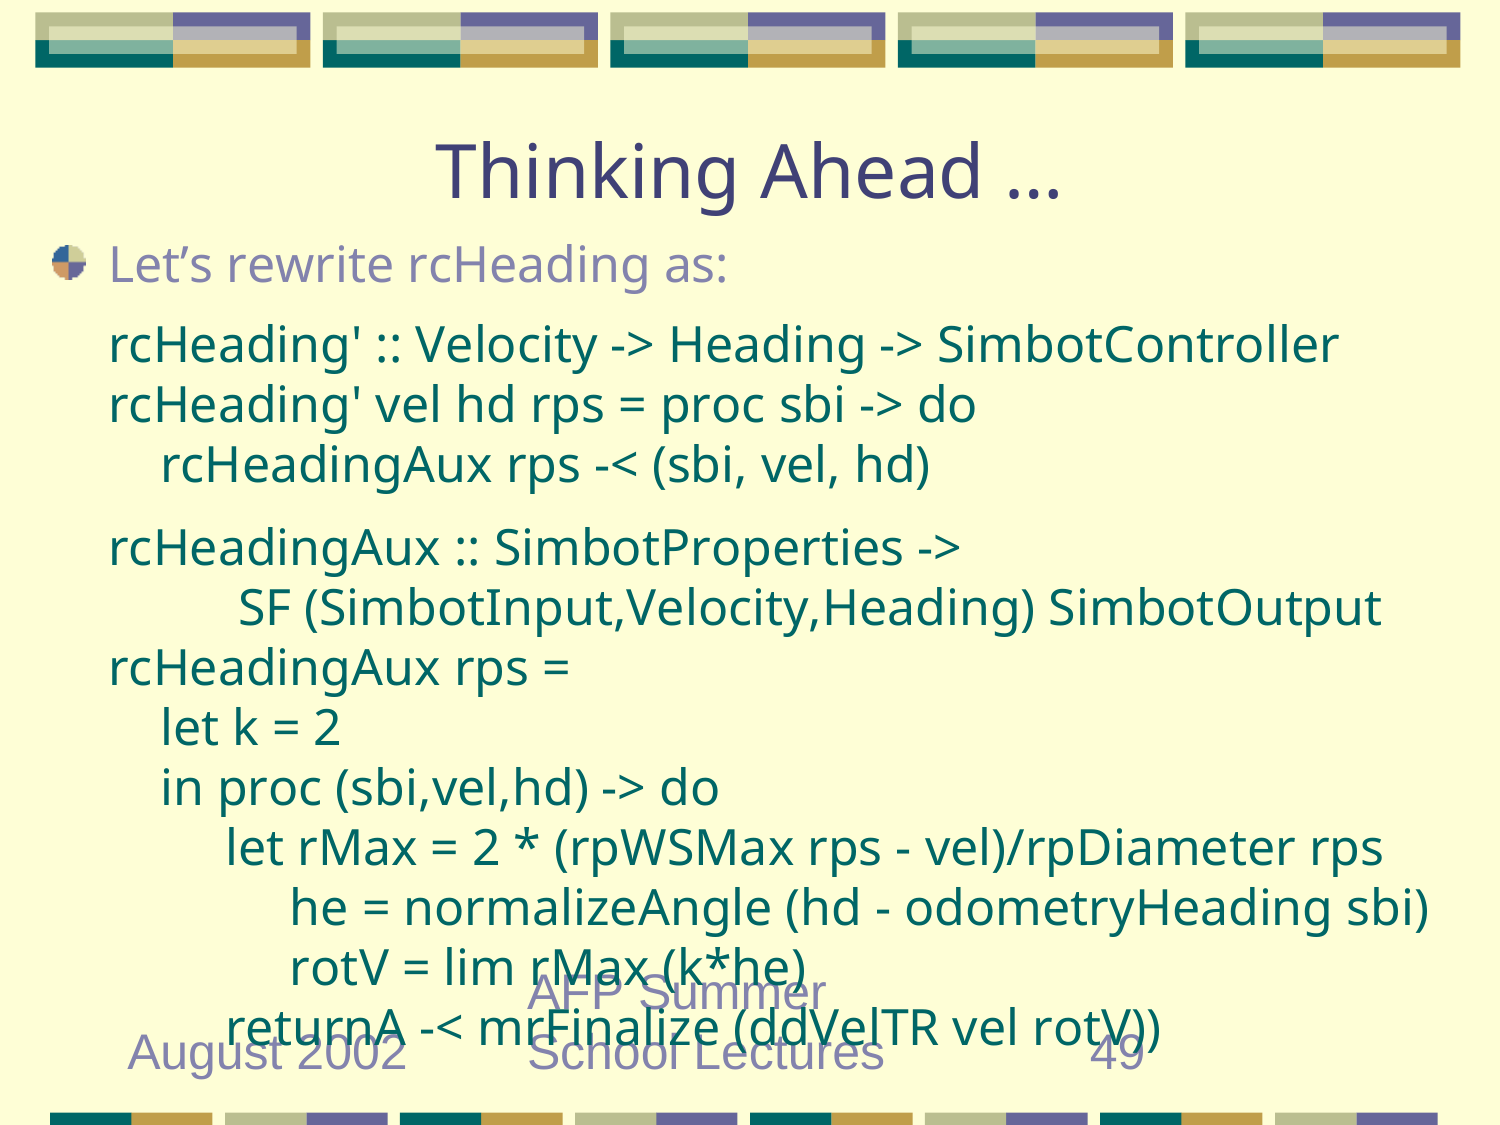

# Thinking Ahead …
Let’s rewrite rcHeading as:
rcHeading' :: Velocity -> Heading -> SimbotController
rcHeading' vel hd rps = proc sbi -> do
 rcHeadingAux rps -< (sbi, vel, hd)
rcHeadingAux :: SimbotProperties ->
 SF (SimbotInput,Velocity,Heading) SimbotOutput
rcHeadingAux rps =
 let k = 2
 in proc (sbi,vel,hd) -> do
 let rMax = 2 * (rpWSMax rps - vel)/rpDiameter rps
 he = normalizeAngle (hd - odometryHeading sbi)
 rotV = lim rMax (k*he)
 returnA -< mrFinalize (ddVelTR vel rotV))‏
August 2002
49